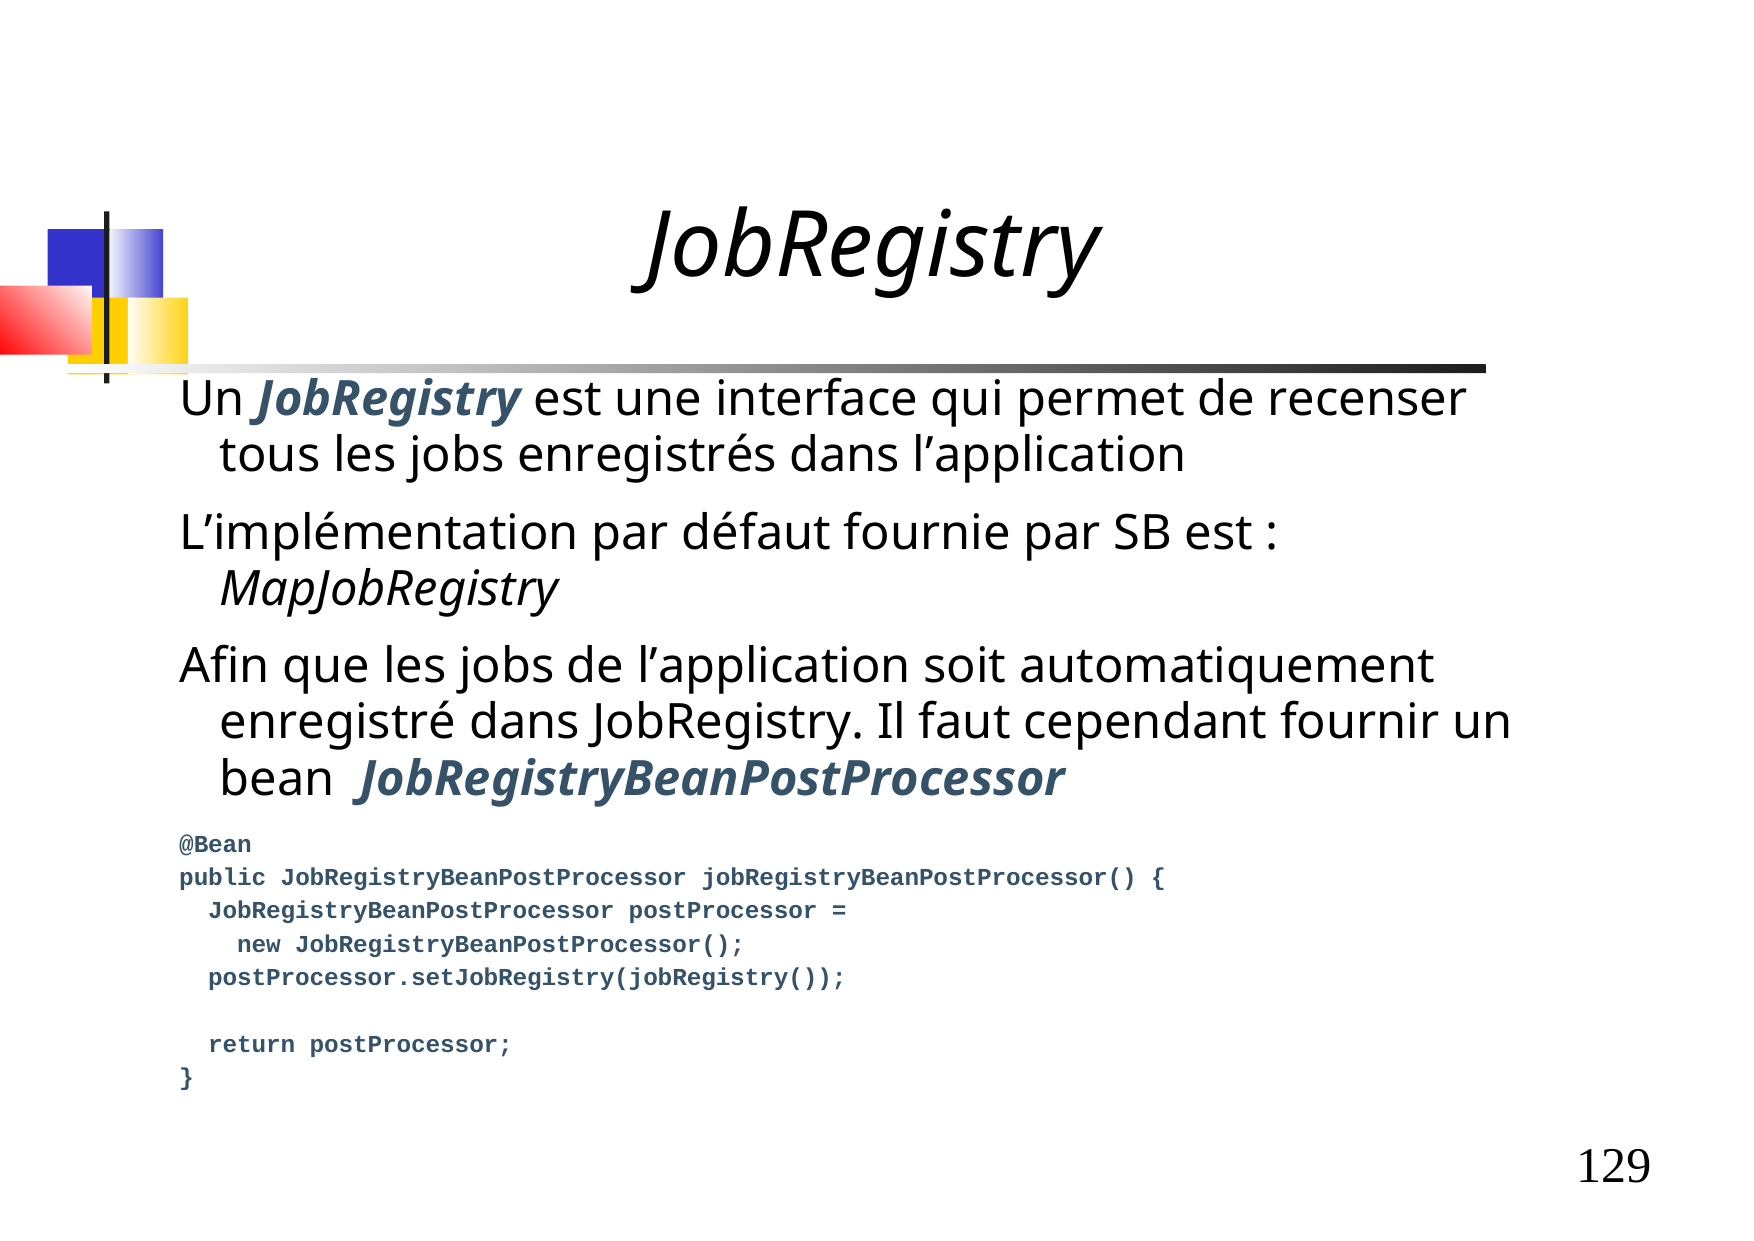

# JobRegistry
Un JobRegistry est une interface qui permet de recenser tous les jobs enregistrés dans l’application
L’implémentation par défaut fournie par SB est :
MapJobRegistry
Afin que les jobs de l’application soit automatiquement enregistré dans JobRegistry. Il faut cependant fournir un bean JobRegistryBeanPostProcessor
@Bean
public JobRegistryBeanPostProcessor jobRegistryBeanPostProcessor() {
 JobRegistryBeanPostProcessor postProcessor =
 new JobRegistryBeanPostProcessor();
 postProcessor.setJobRegistry(jobRegistry());
 return postProcessor;
}